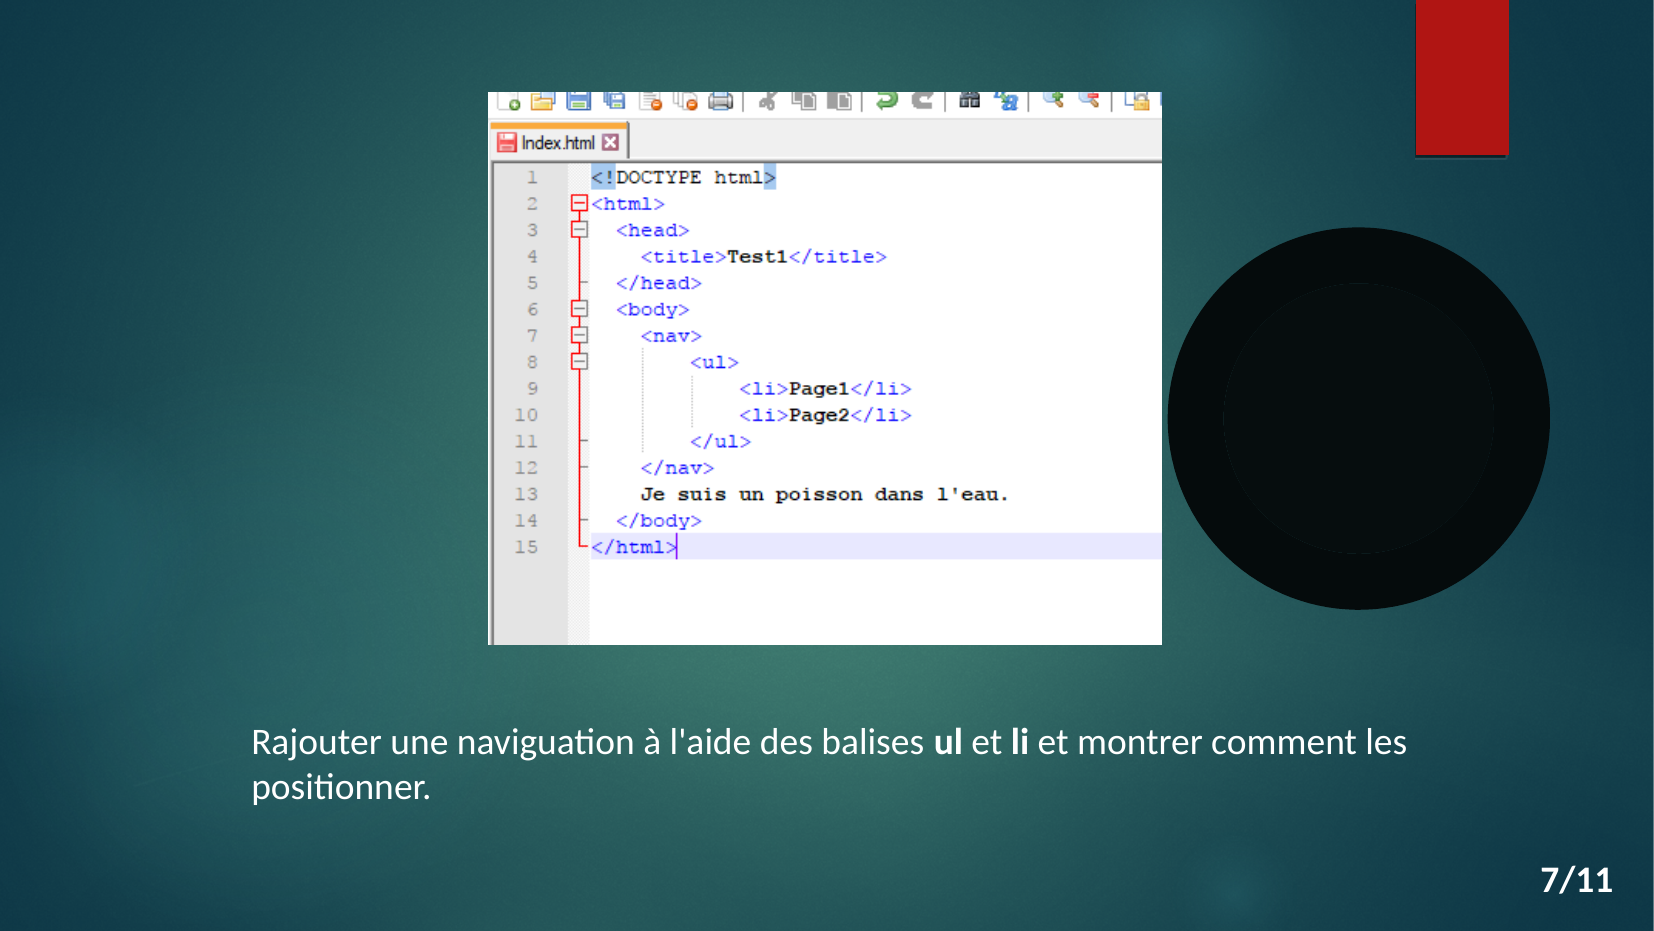

Rajouter une naviguation à l'aide des balises ul et li et montrer comment les positionner.
7/11